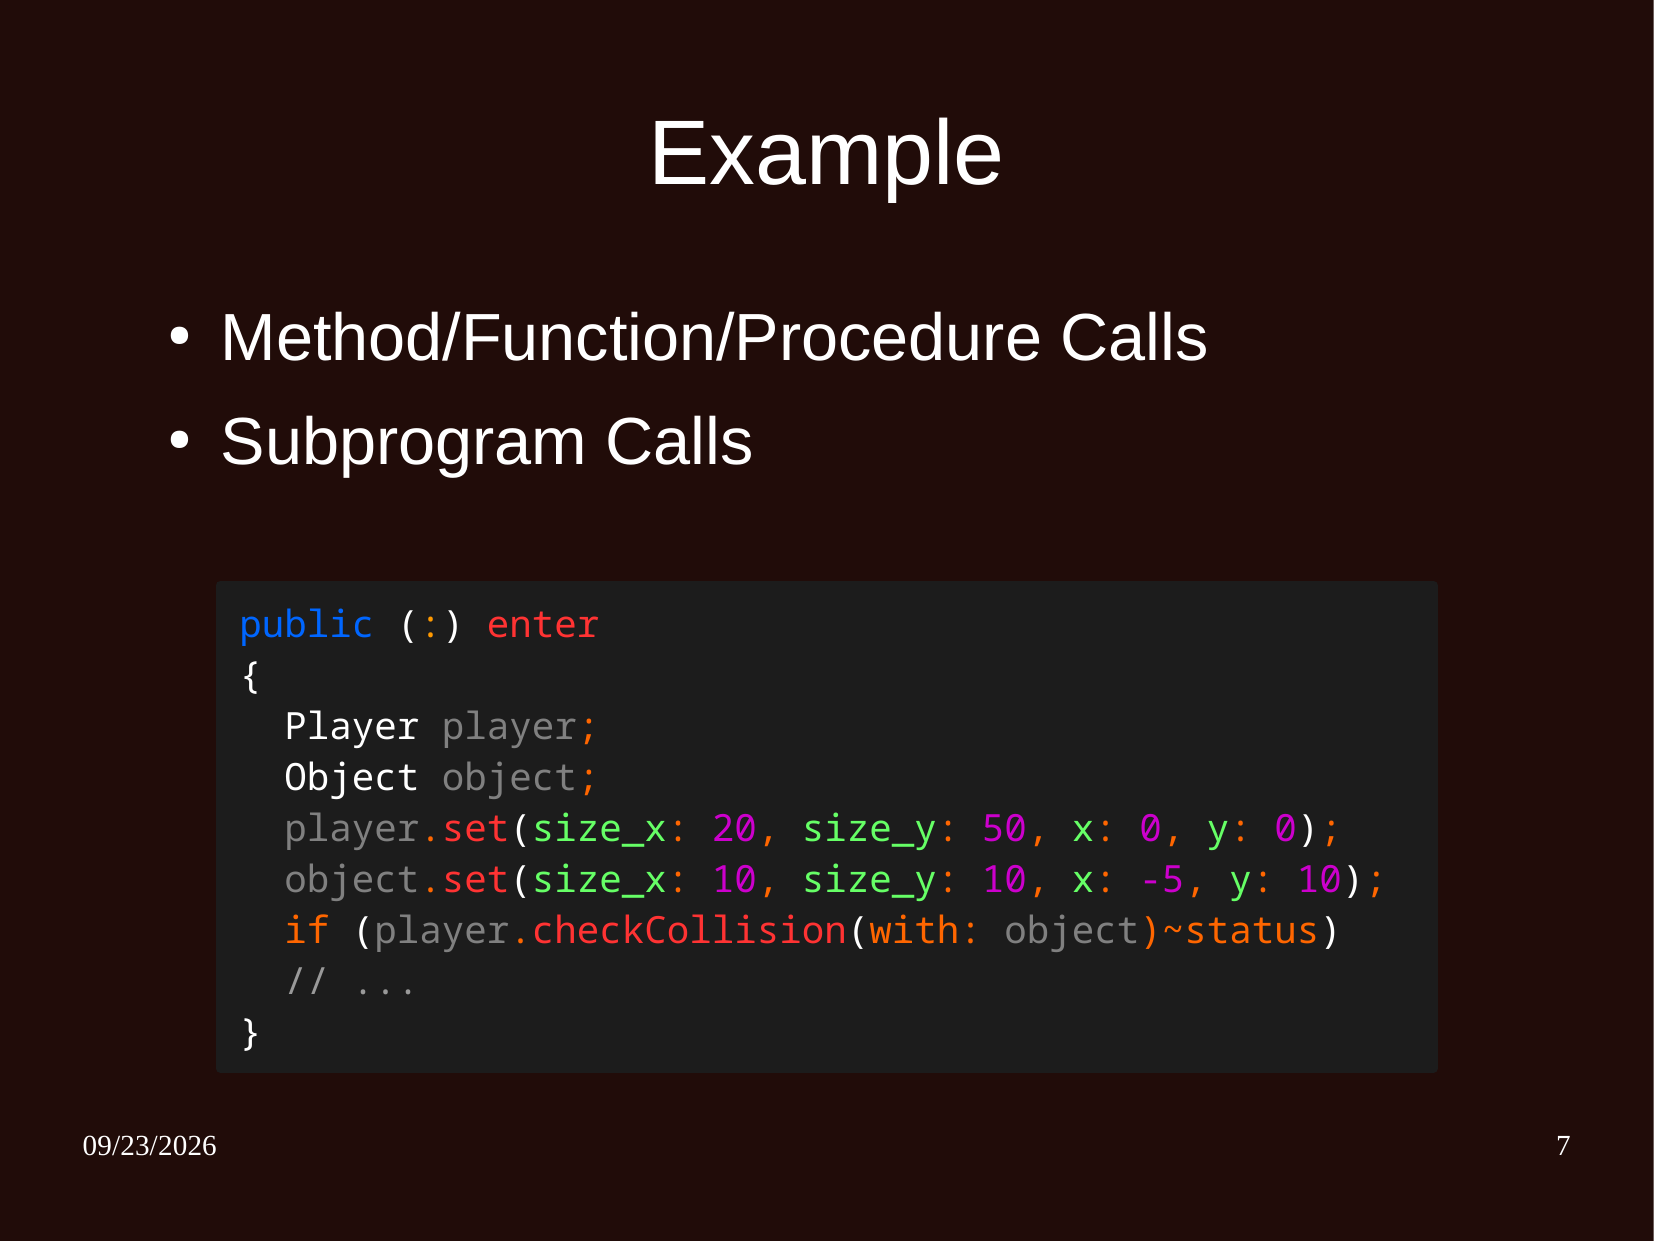

# Example
Method/Function/Procedure Calls
Subprogram Calls
public (:) enter
{
 Player player;
 Object object;
 player.set(size_x: 20, size_y: 50, x: 0, y: 0);
 object.set(size_x: 10, size_y: 10, x: -5, y: 10);
 if (player.checkCollision(with: object)~status)
 // ...
}
7